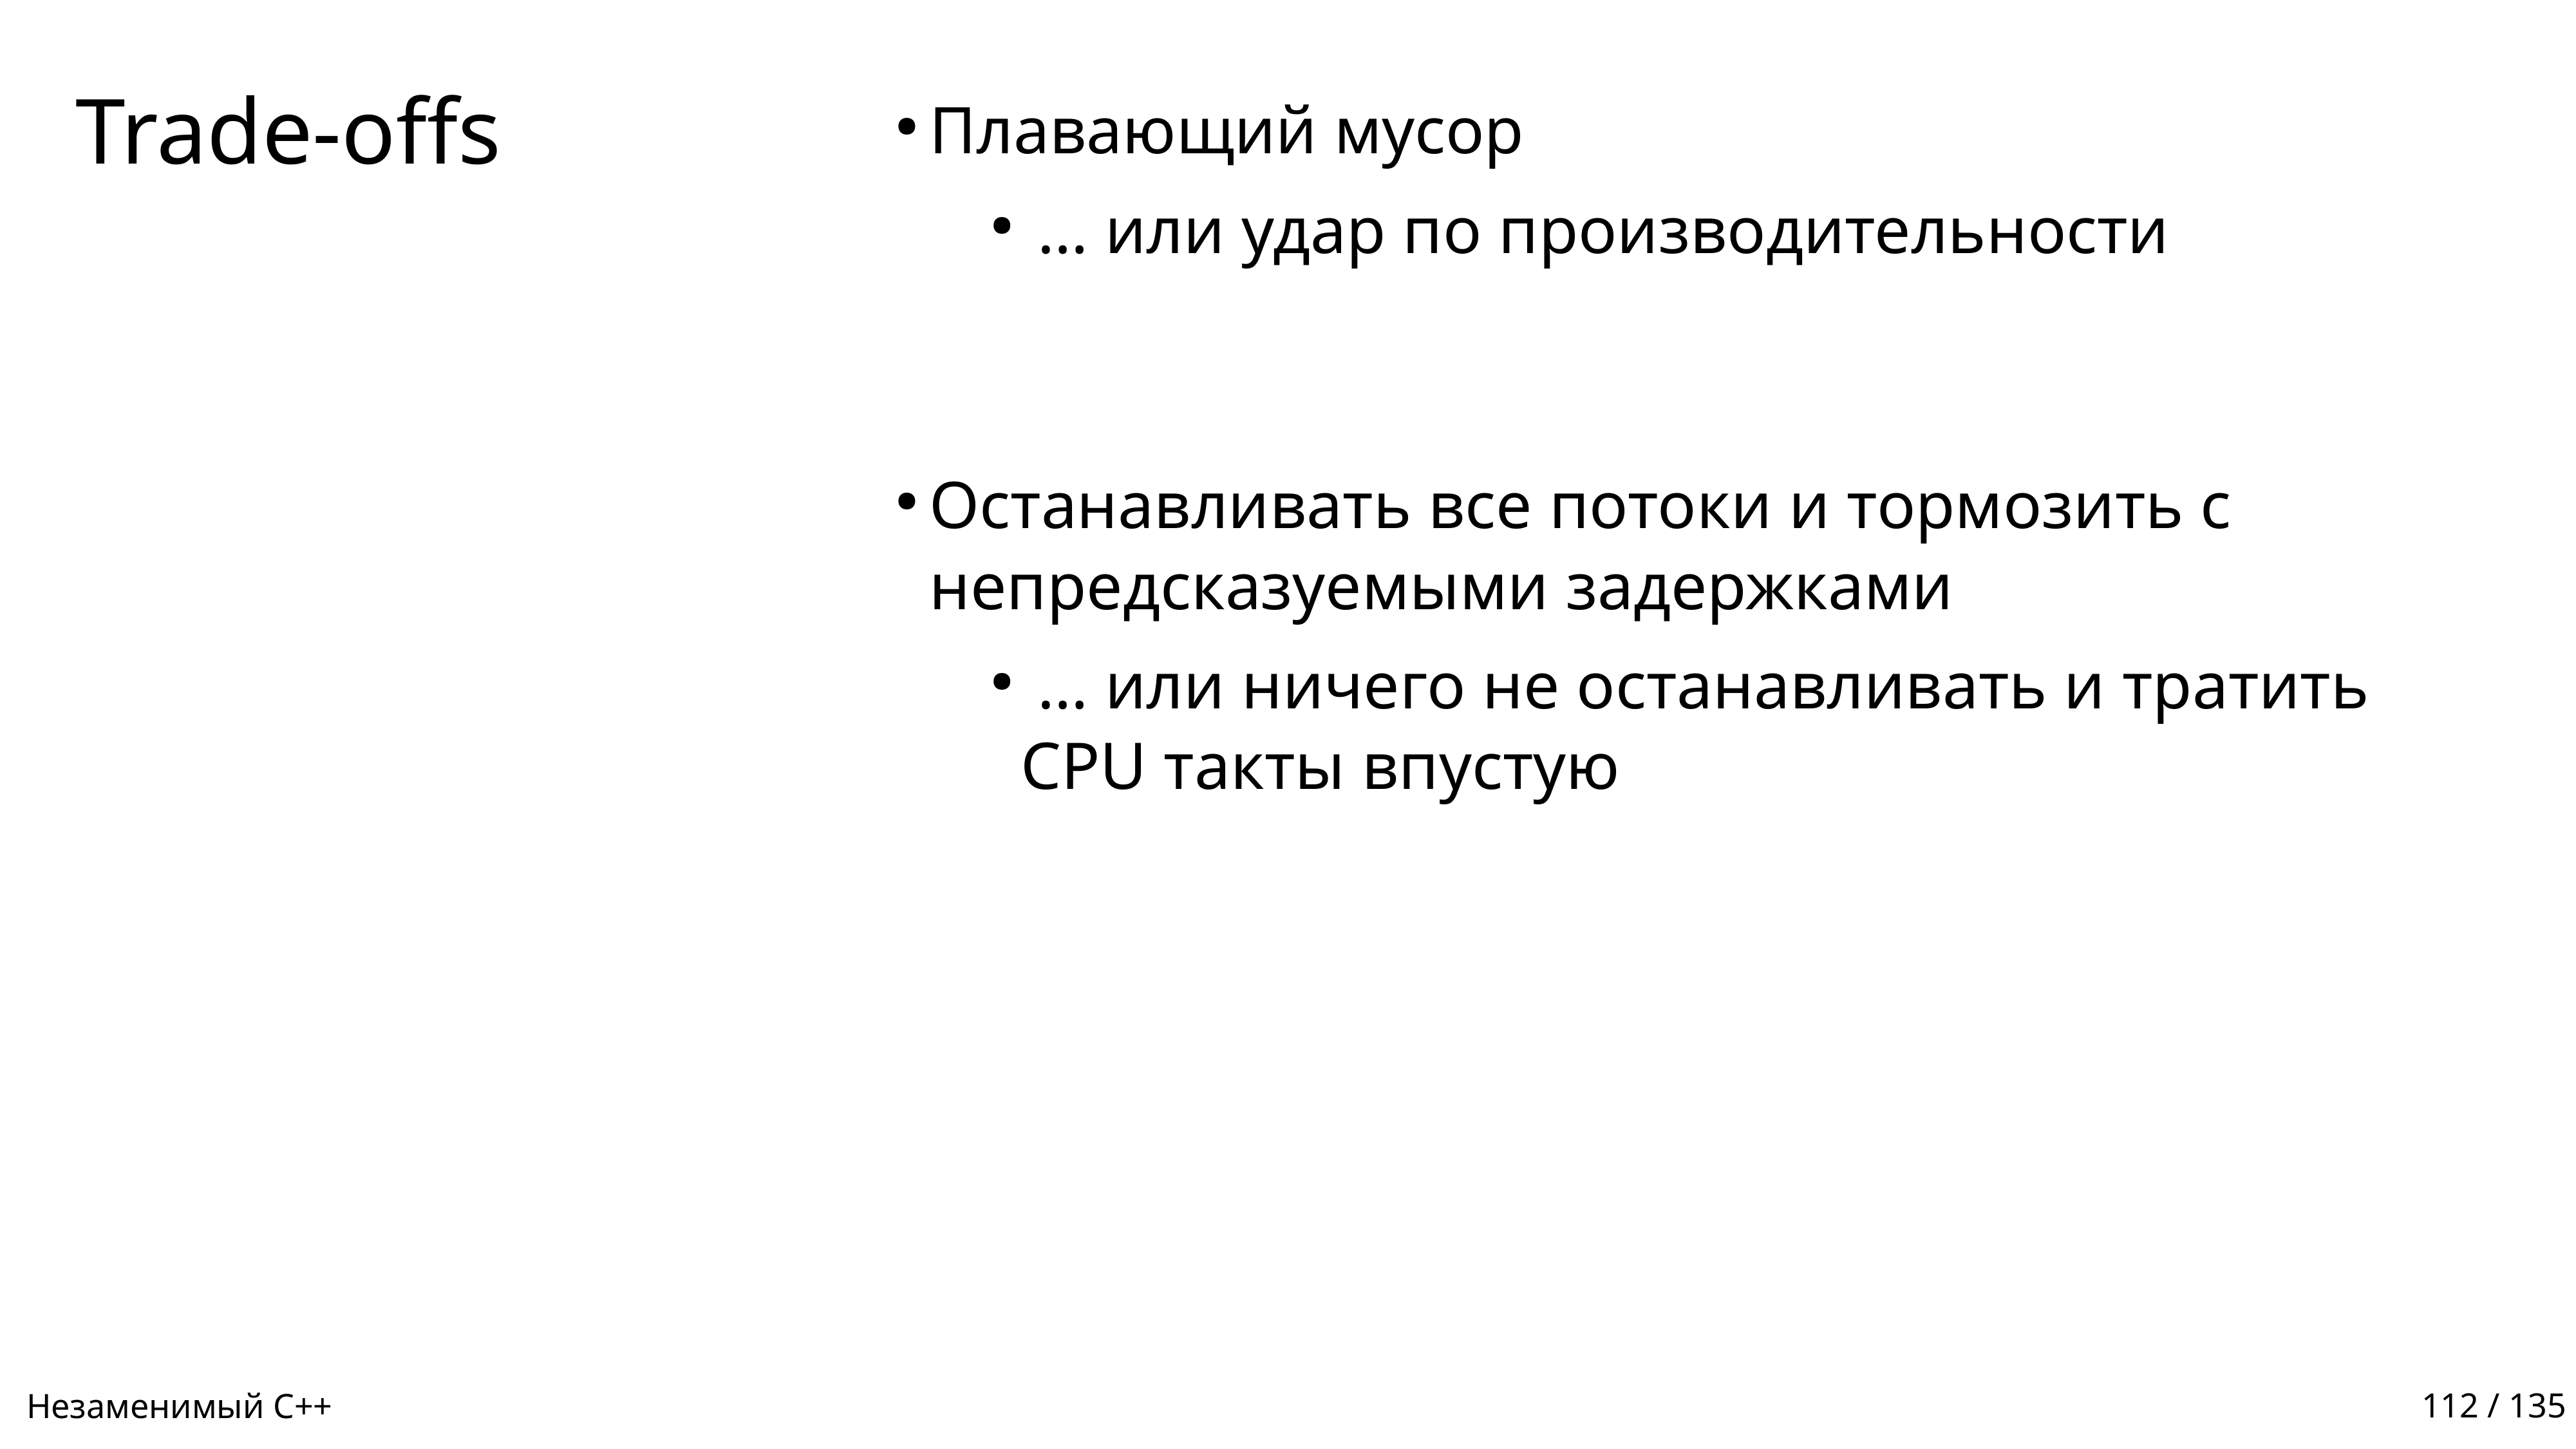

# Trade-offs
Плавающий мусор
 … или удар по производительности
Останавливать все потоки и тормозить с непредсказуемыми задержками
 … или ничего не останавливать и тратить CPU такты впустую
Незаменимый C++